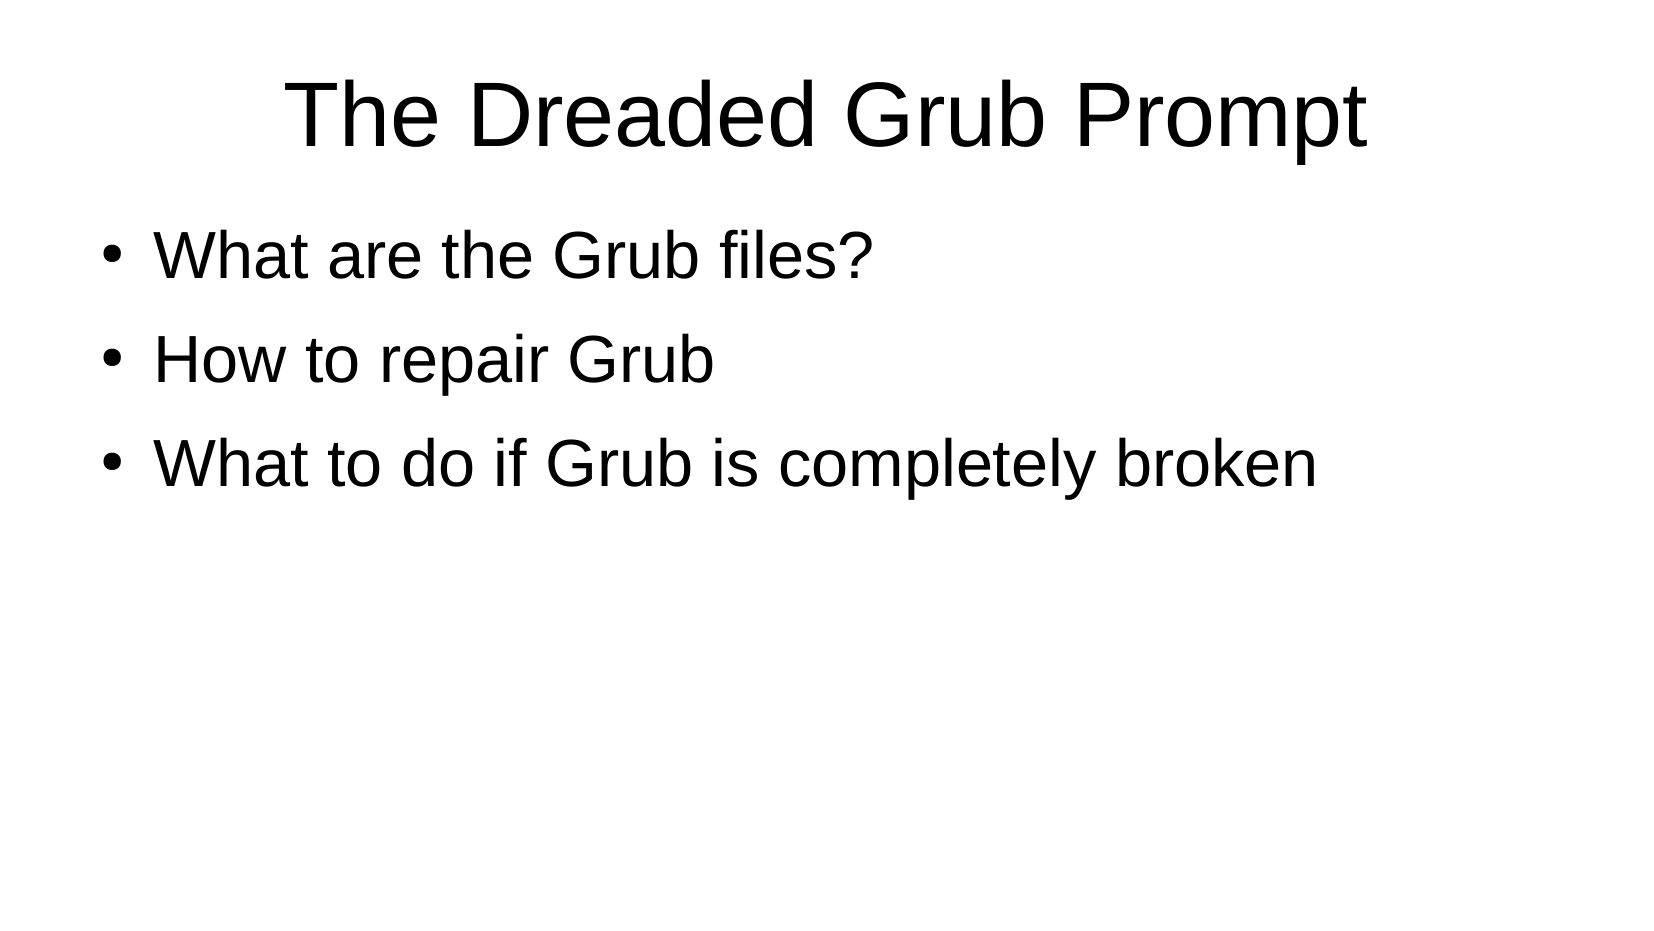

# The Dreaded Grub Prompt
What are the Grub files?
How to repair Grub
What to do if Grub is completely broken